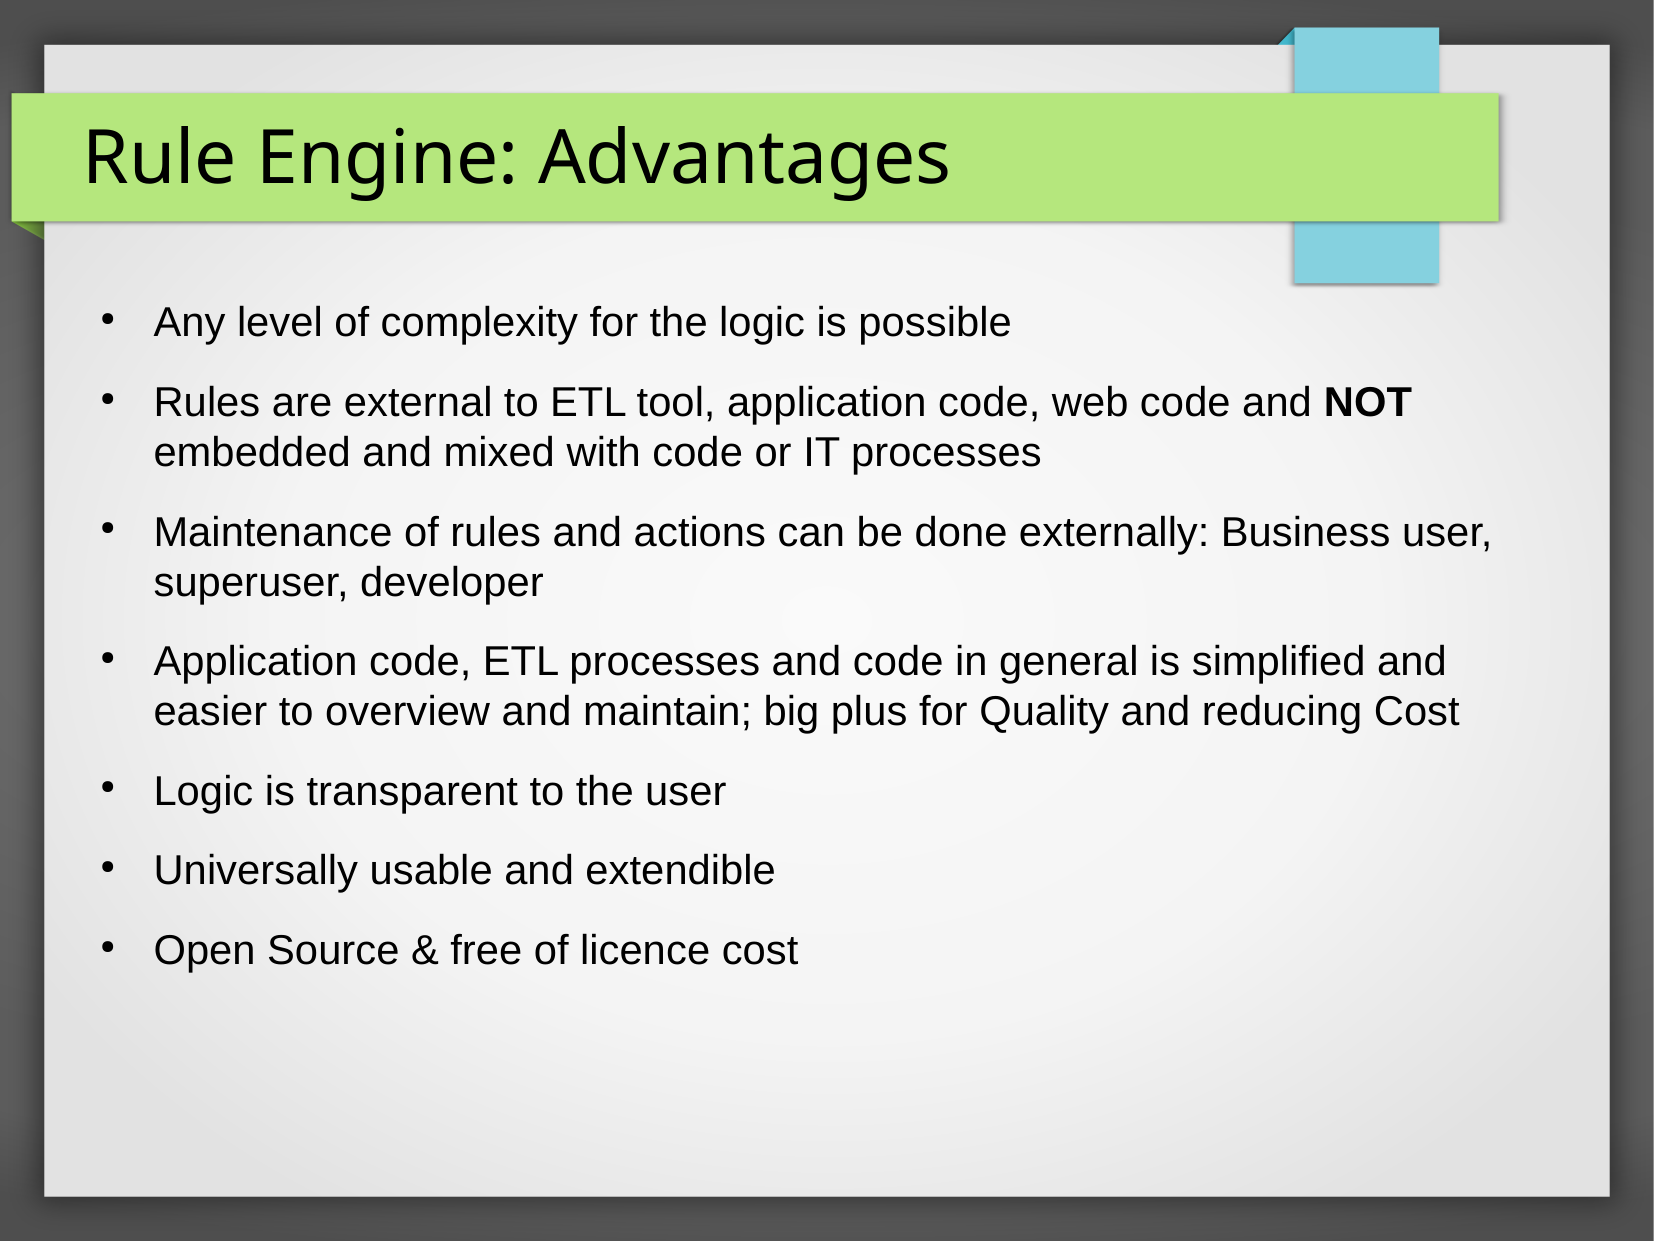

# Rule Engine: Advantages
Any level of complexity for the logic is possible
Rules are external to ETL tool, application code, web code and NOT embedded and mixed with code or IT processes
Maintenance of rules and actions can be done externally: Business user, superuser, developer
Application code, ETL processes and code in general is simplified and easier to overview and maintain; big plus for Quality and reducing Cost
Logic is transparent to the user
Universally usable and extendible
Open Source & free of licence cost